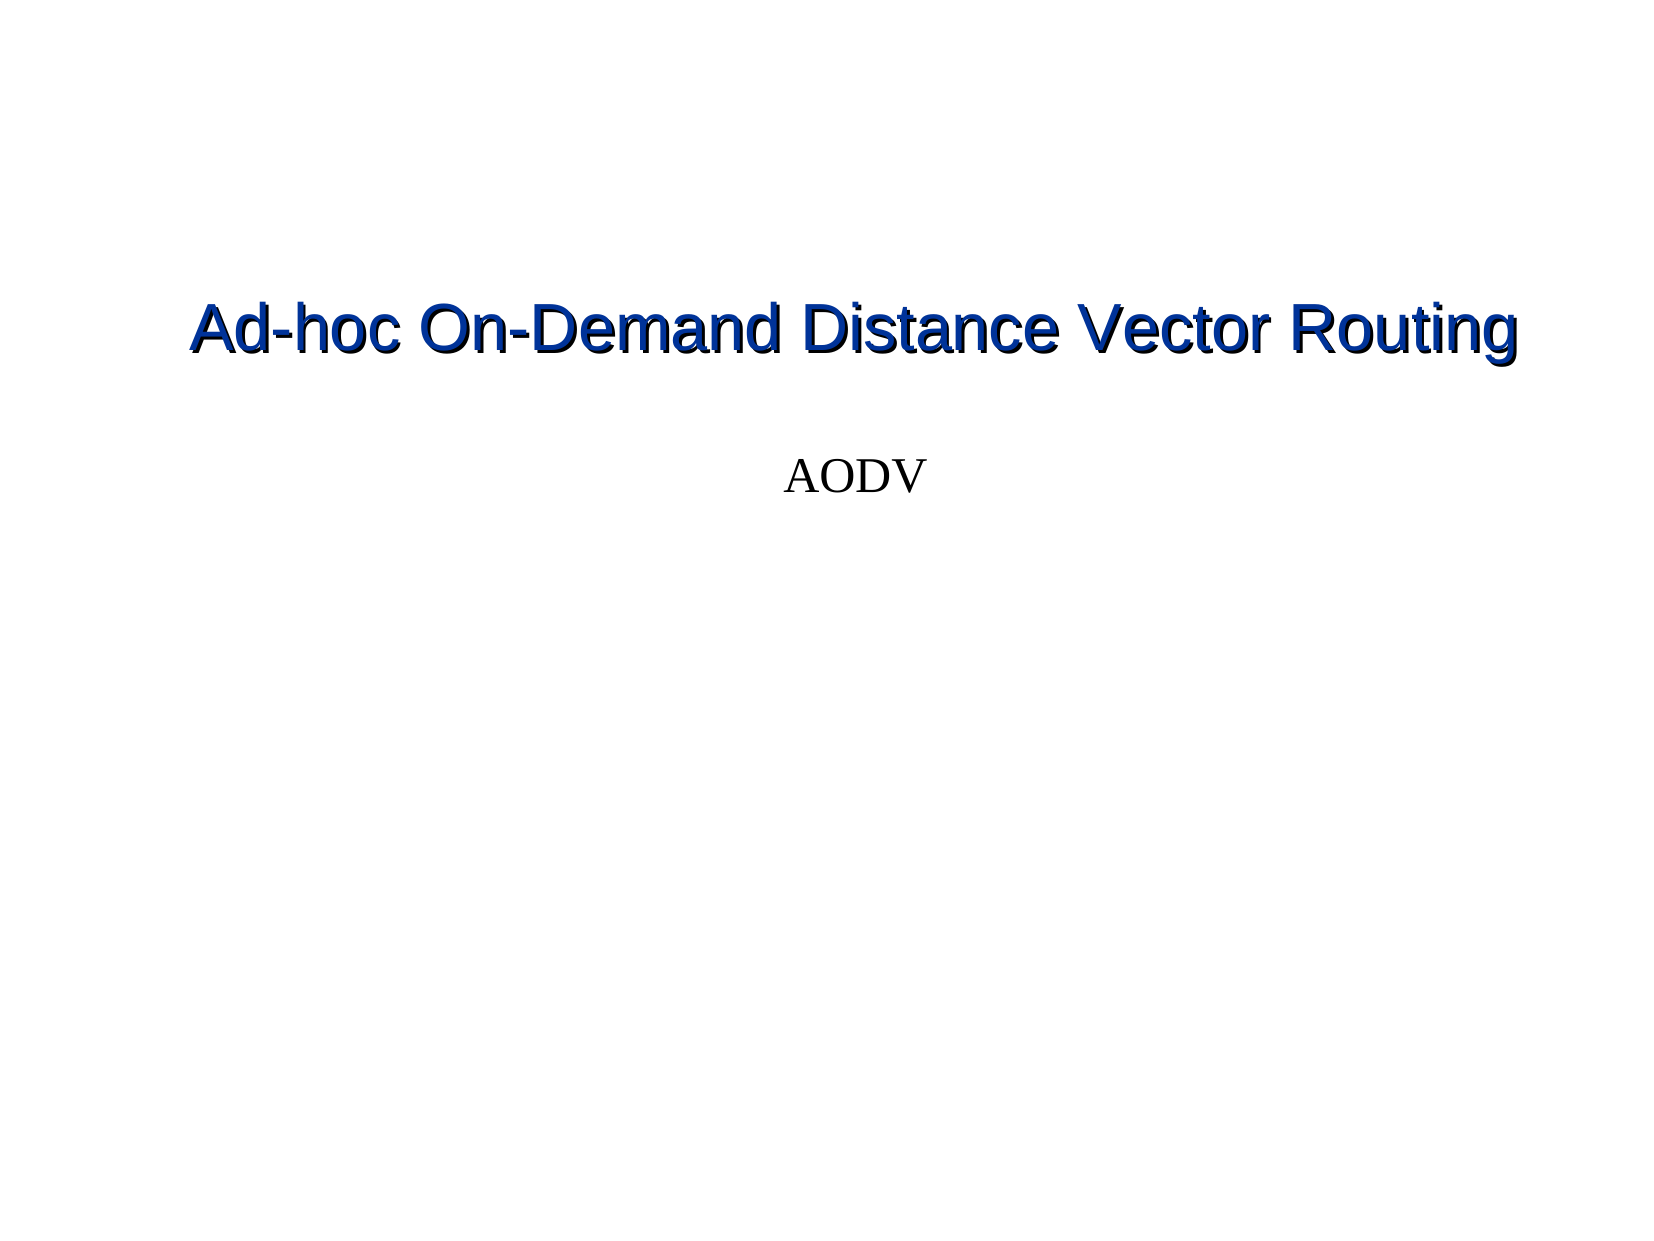

# Ad-hoc On-Demand Distance Vector Routing
AODV